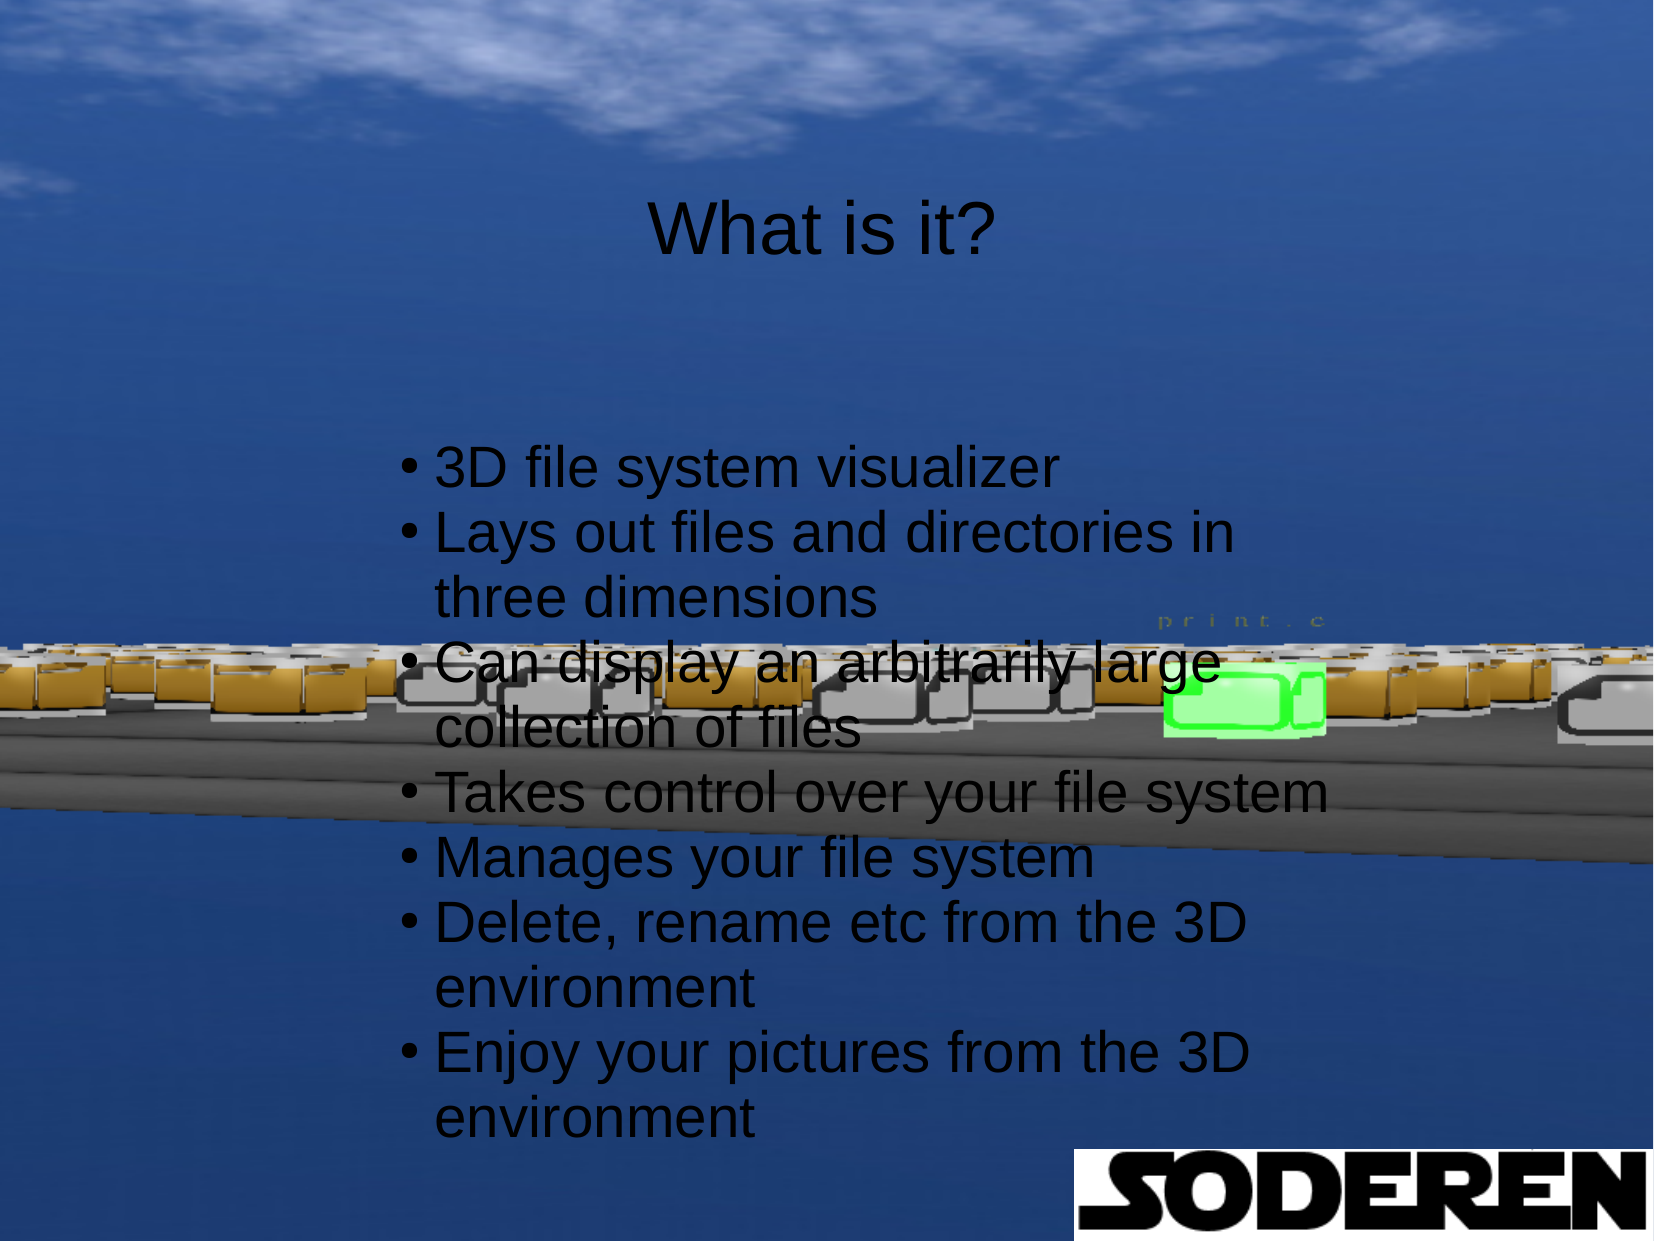

What is it?
3D file system visualizer
Lays out files and directories in
three dimensions
Can display an arbitrarily large
collection of files
Takes control over your file system
Manages your file system
Delete, rename etc from the 3D
environment
Enjoy your pictures from the 3D
environment